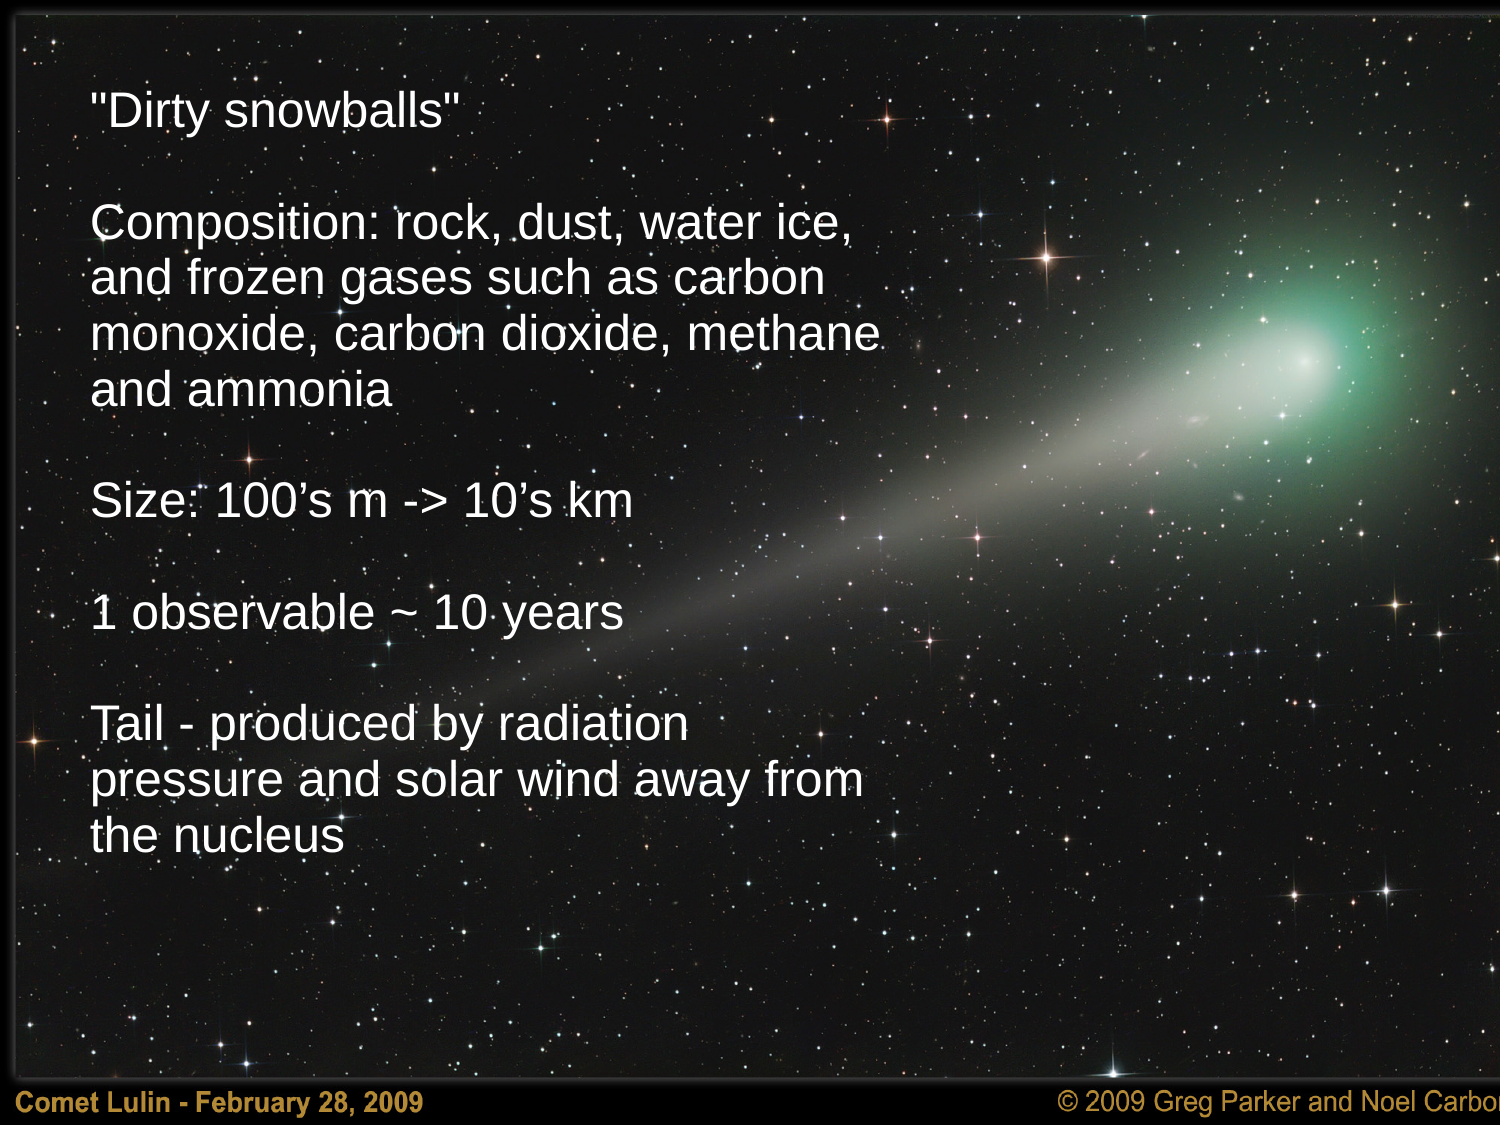

#
"Dirty snowballs"
Composition: rock, dust, water ice, and frozen gases such as carbon monoxide, carbon dioxide, methane and ammonia
Size: 100’s m -> 10’s km
1 observable ~ 10 years
Tail - produced by radiation pressure and solar wind away from the nucleus